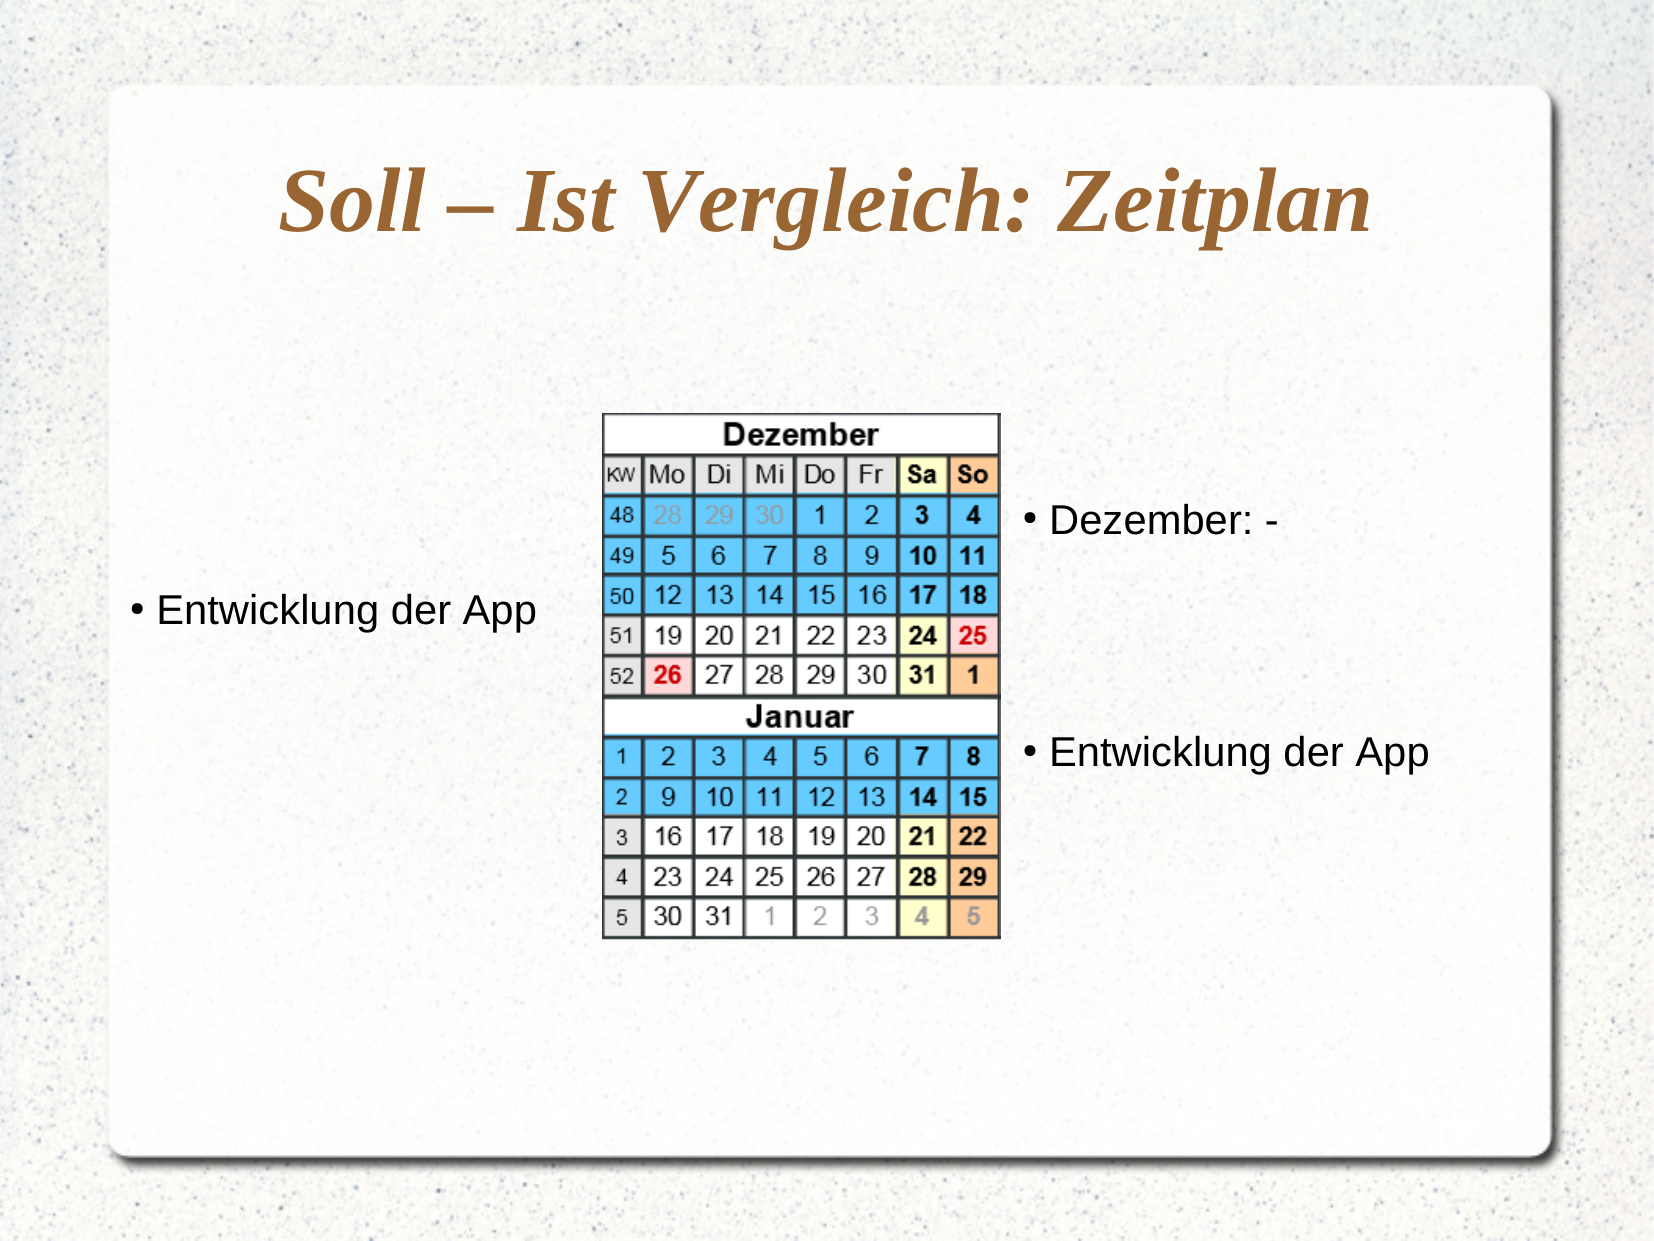

# Soll – Ist Vergleich: Zeitplan
 Entwicklung der App
 Dezember: -
 Entwicklung der App